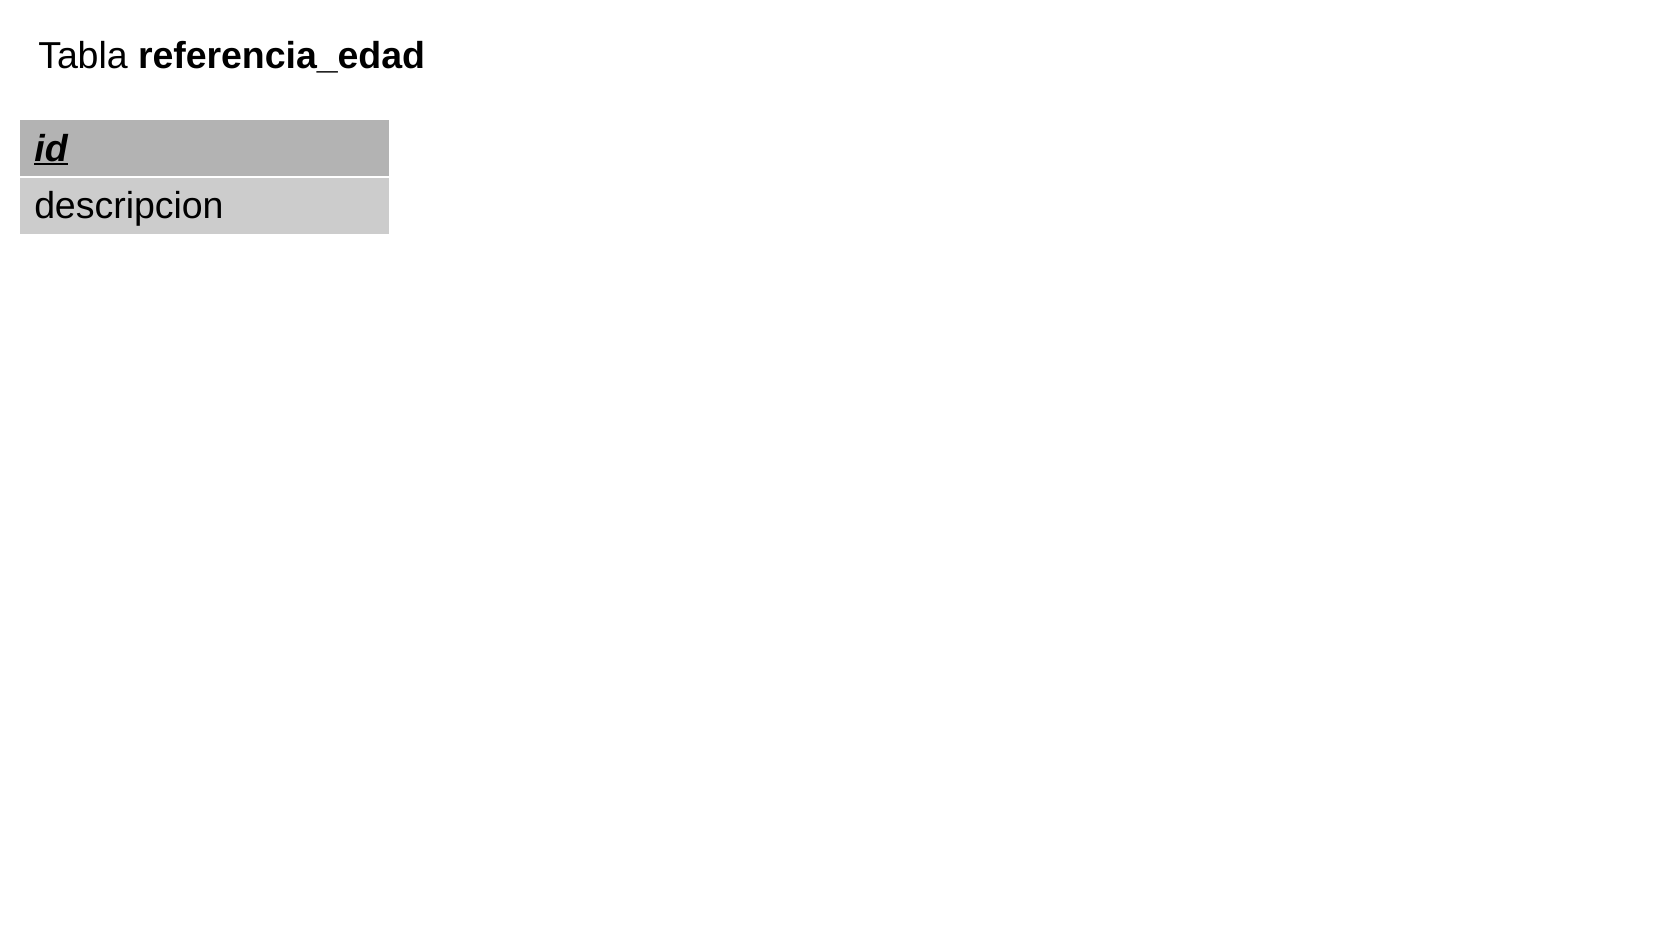

Tabla referencia_edad
| id |
| --- |
| descripcion |